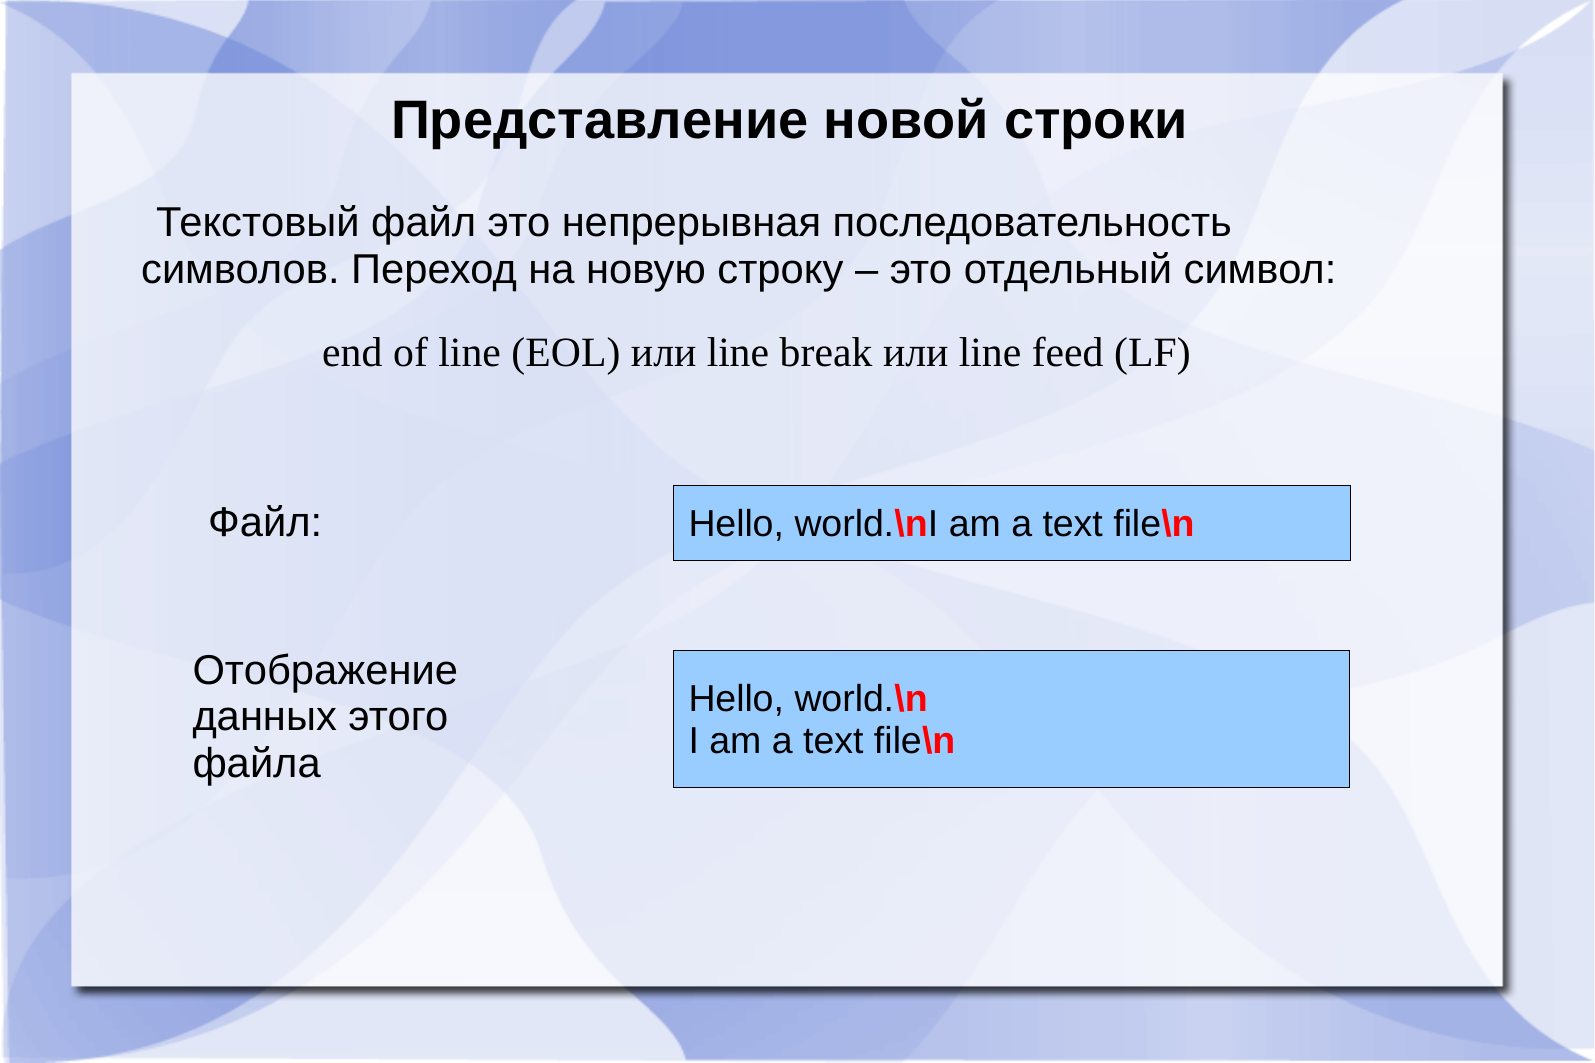

# Представление новой строки
Текстовый файл это непрерывная последовательность символов. Переход на новую строку – это отдельный символ:
end of line (EOL) или line break или line feed (LF)
Hello, world.\nI am a text file\n
Файл:
Отображение данных этого файла
Hello, world.\n
I am a text file\n